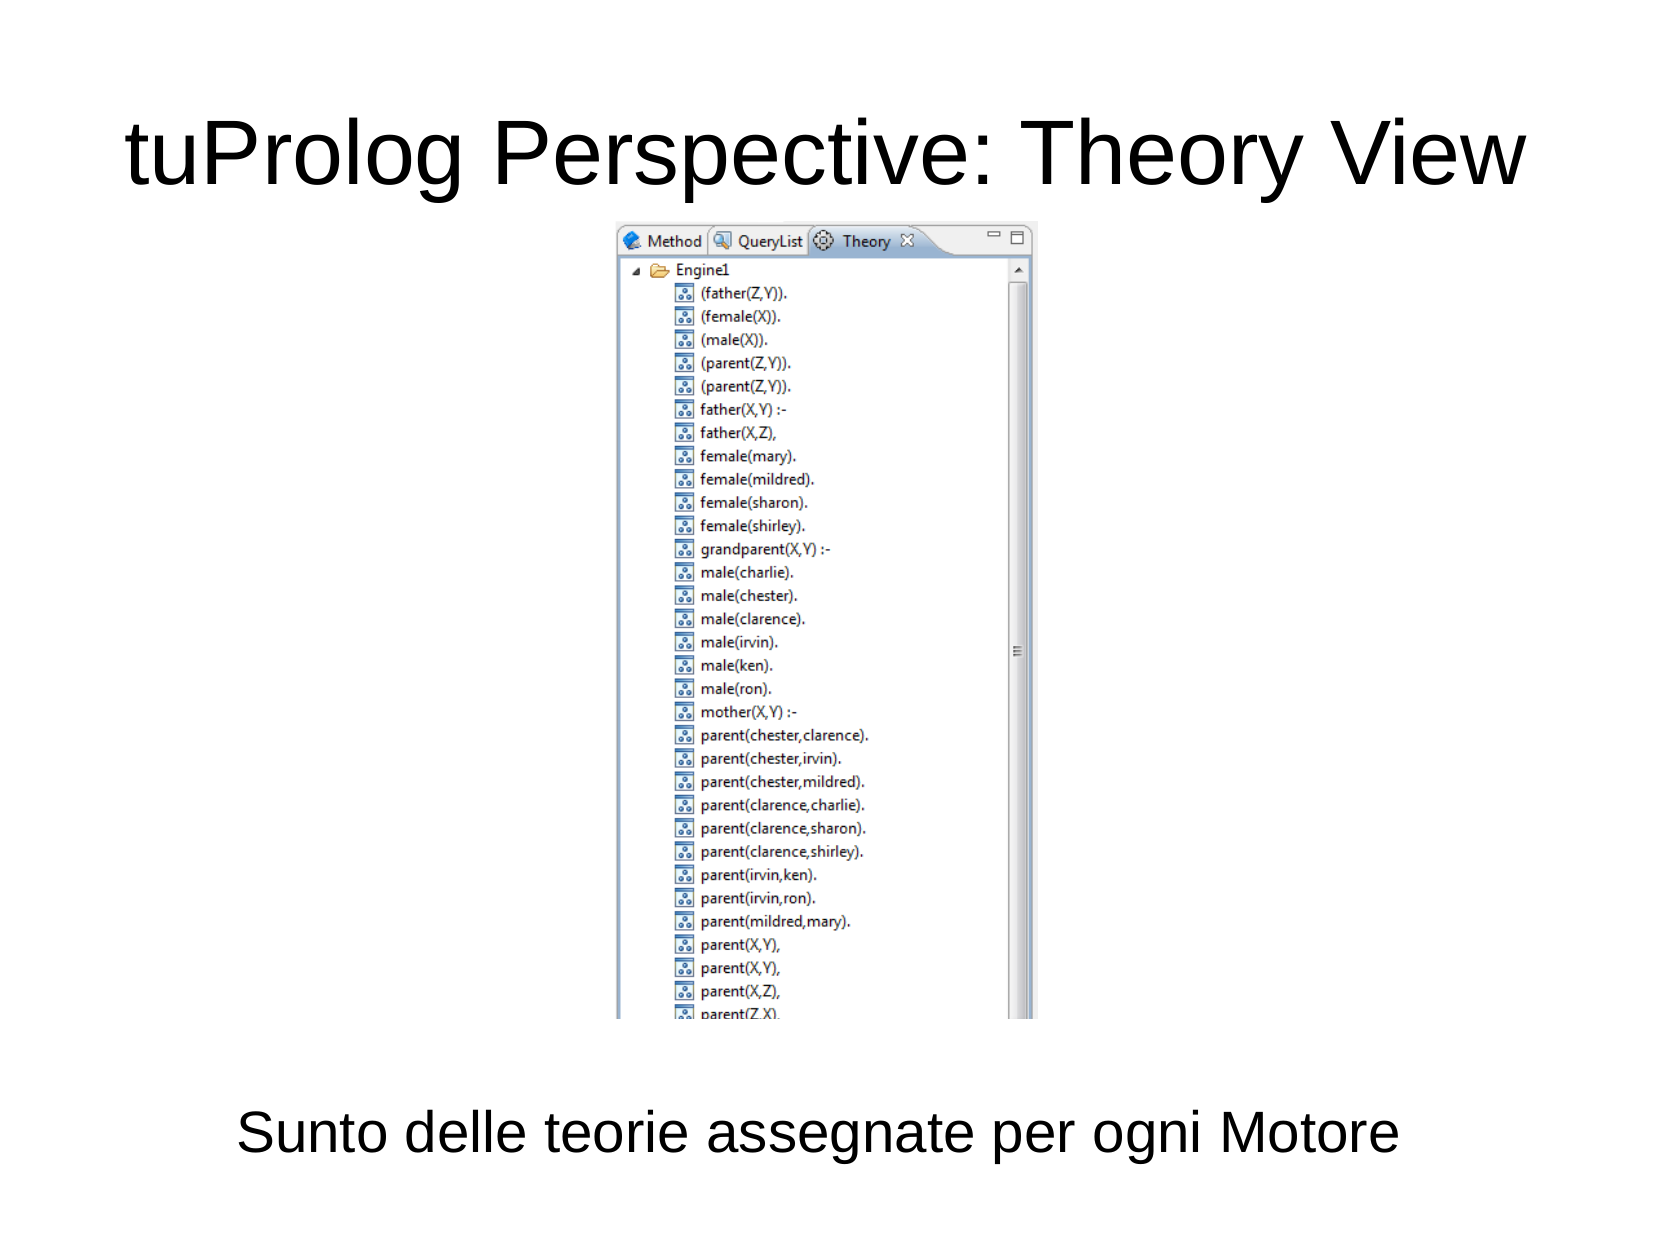

# tuProlog Perspective: Theory View
Sunto delle teorie assegnate per ogni Motore